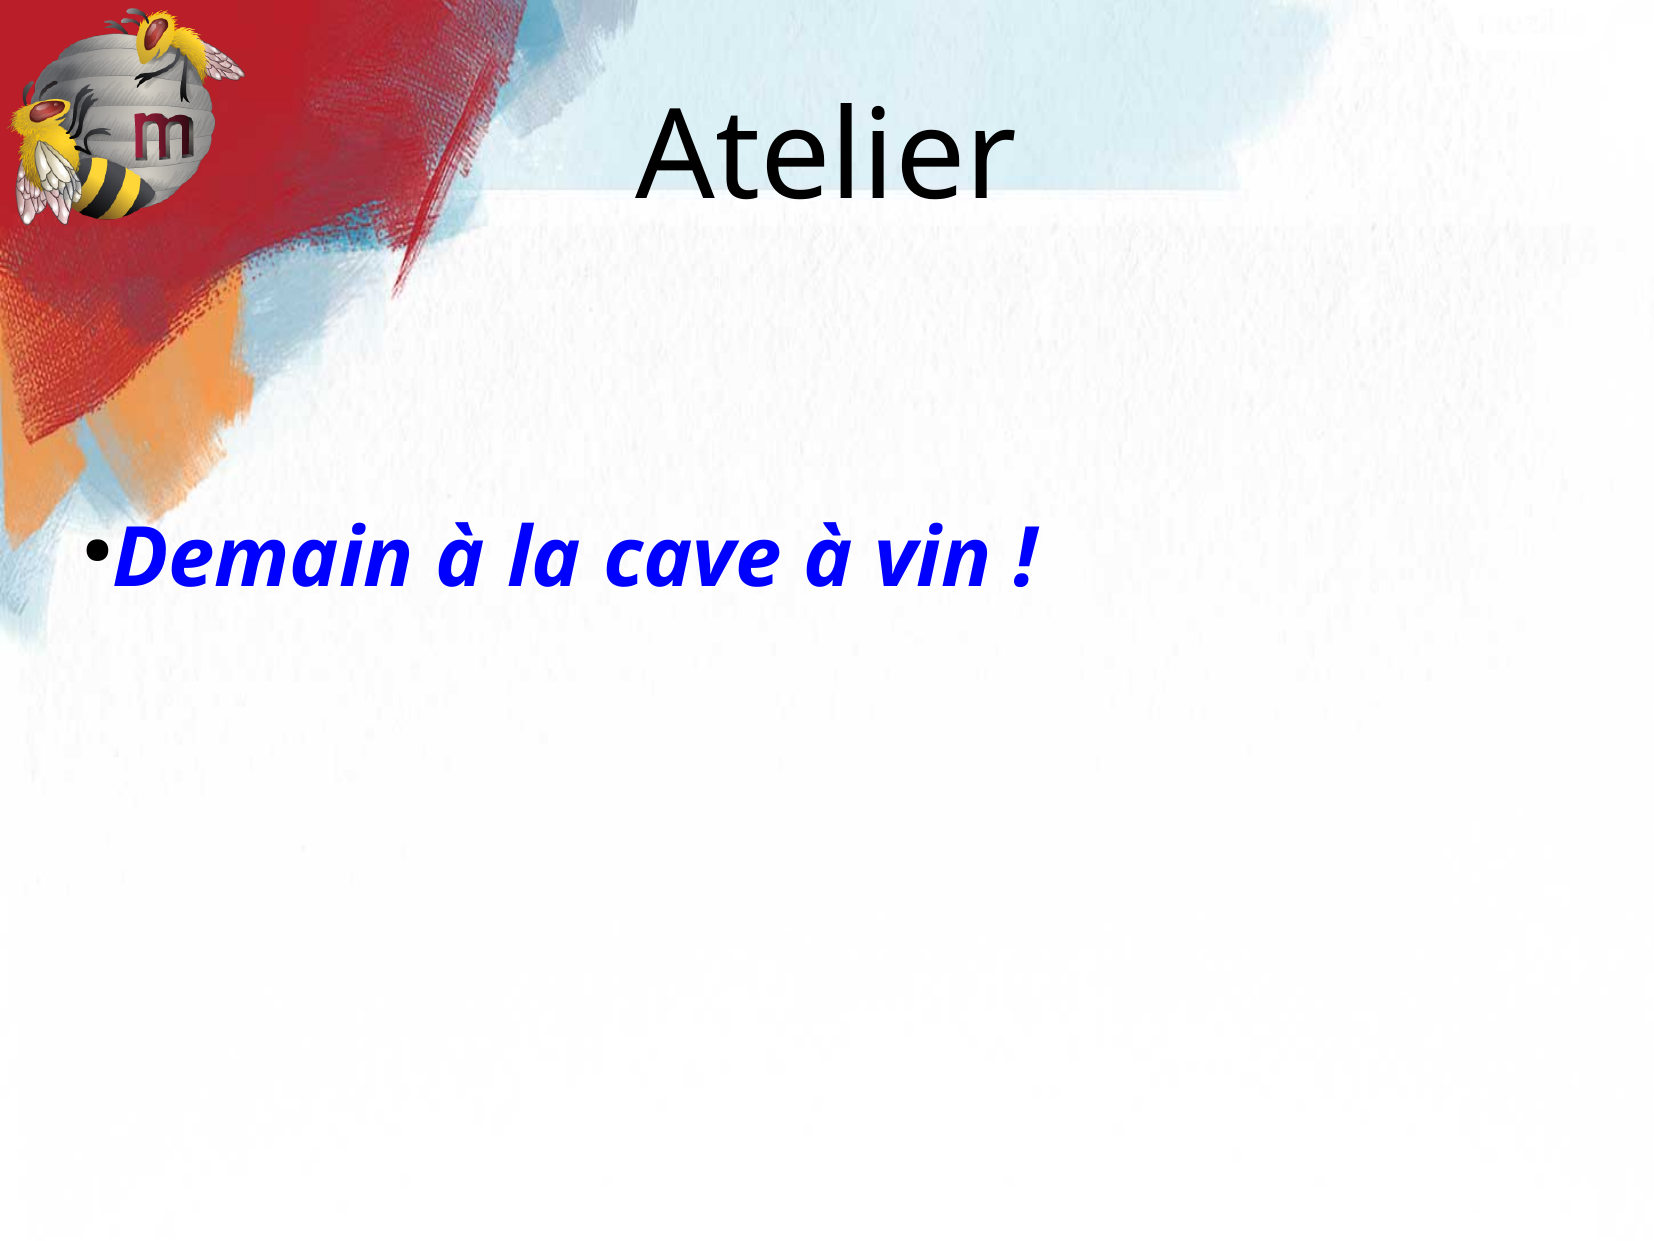

# Atelier
Demain à la cave à vin !